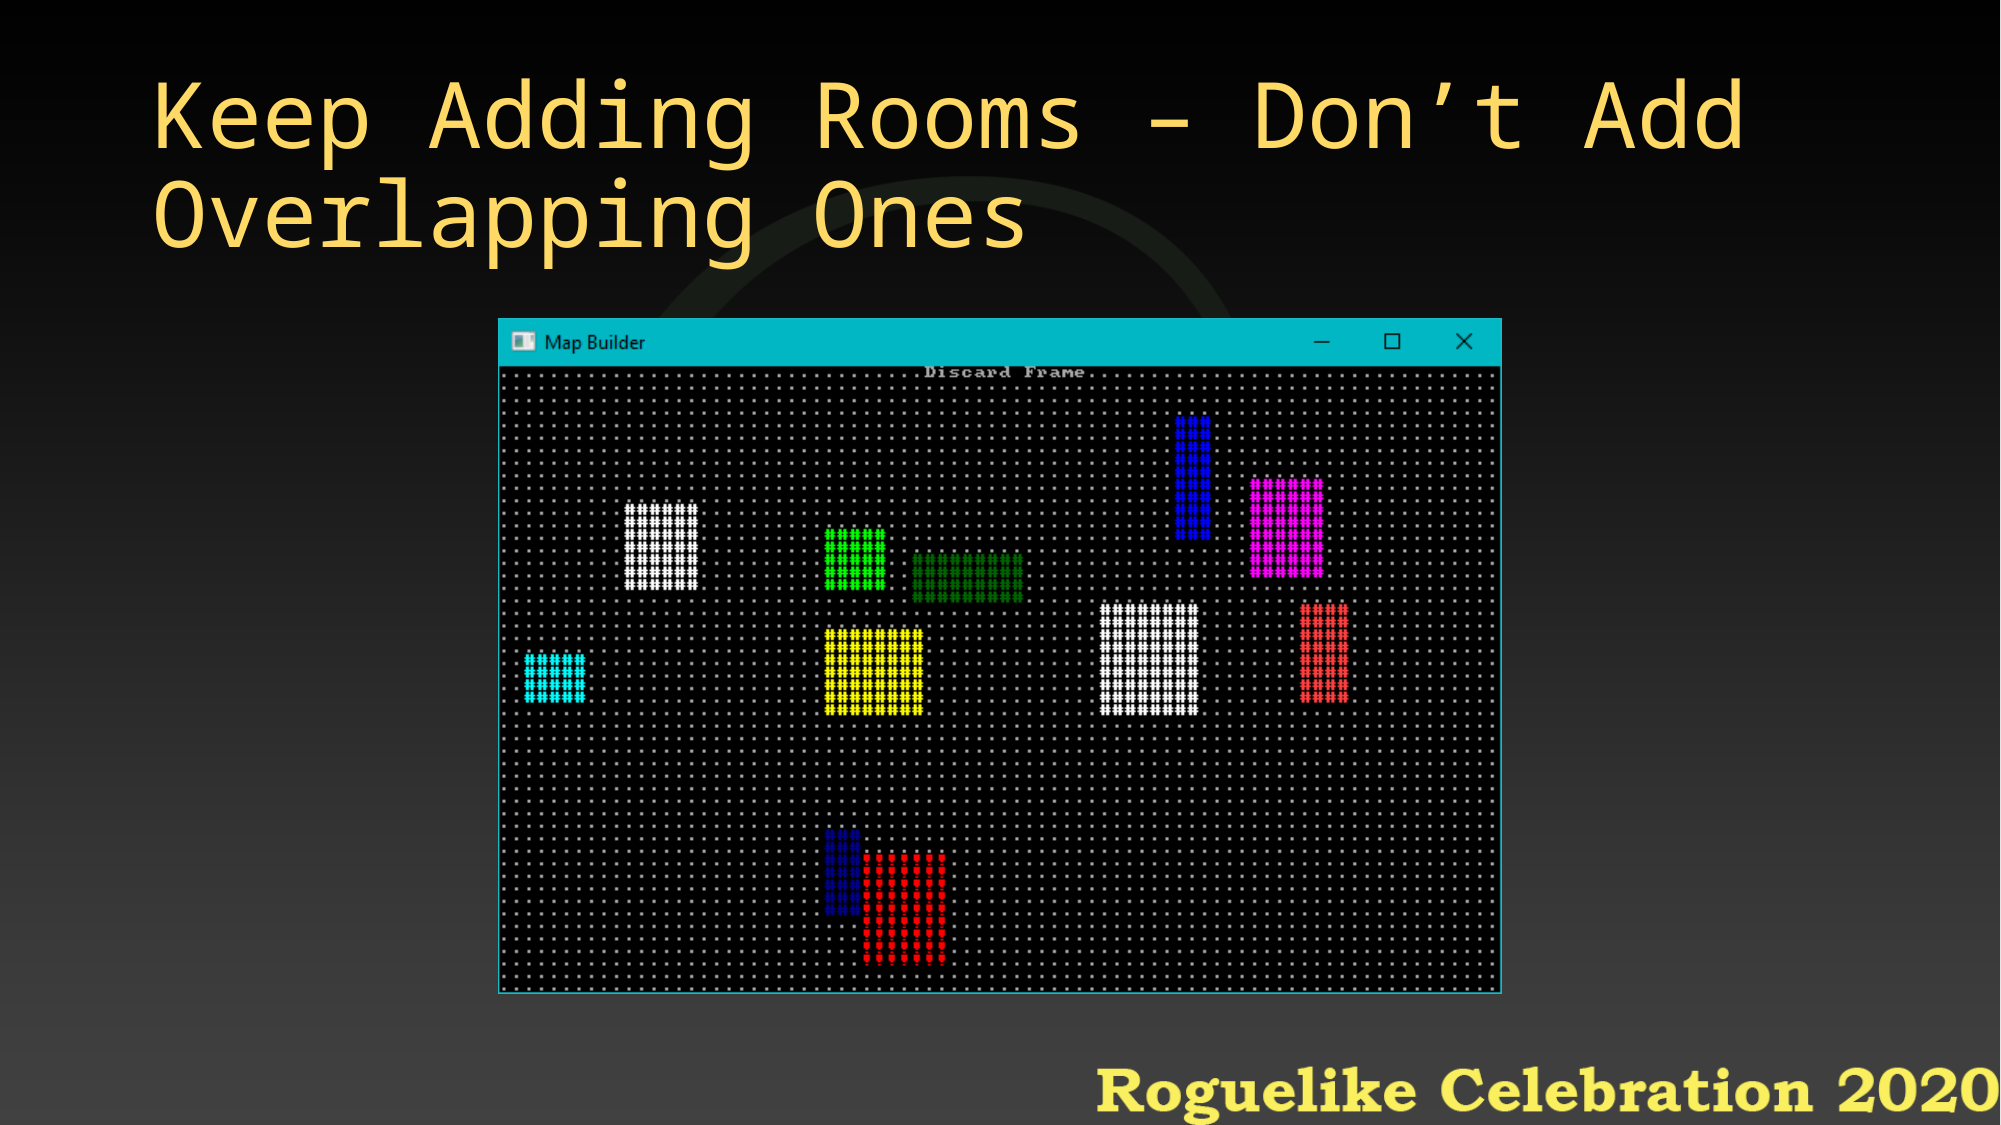

# Keep Adding Rooms – Don’t Add Overlapping Ones